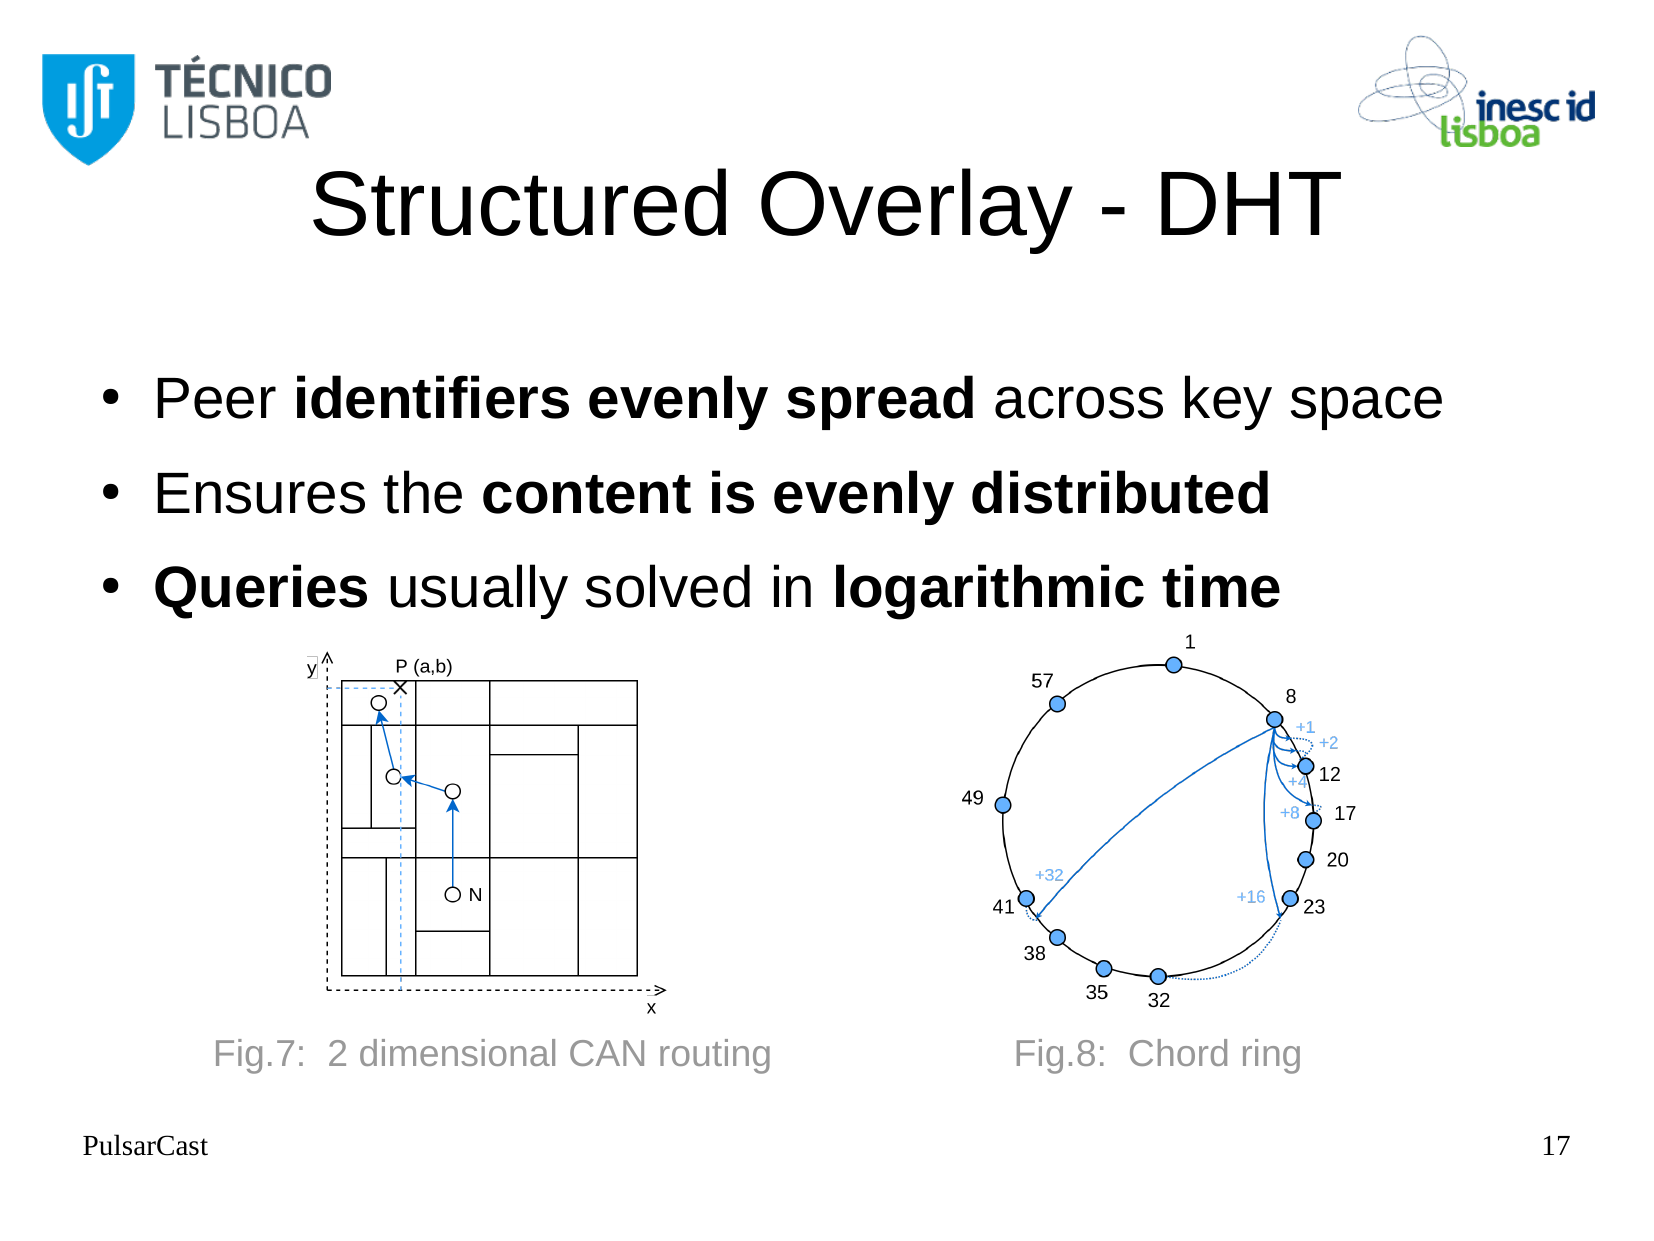

Structured Overlay - DHT
# Peer identifiers evenly spread across key space
Ensures the content is evenly distributed
Queries usually solved in logarithmic time
Fig.8: Chord ring
Fig.7: 2 dimensional CAN routing
PulsarCast
17